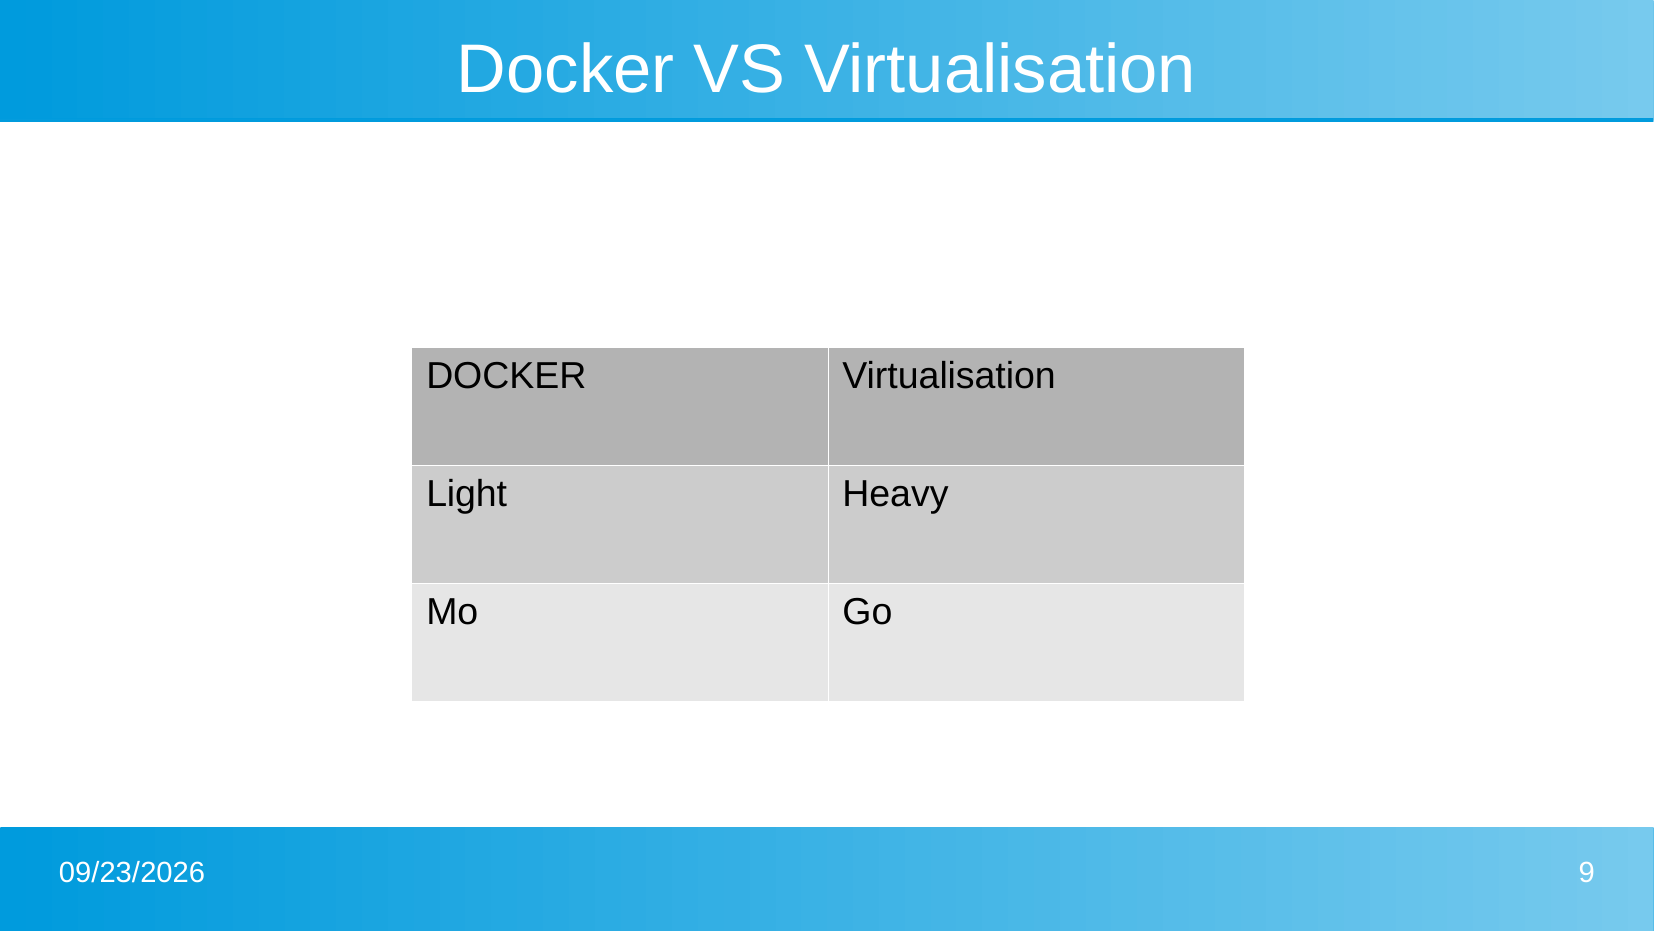

# Docker VS Virtualisation
| DOCKER | Virtualisation |
| --- | --- |
| Light | Heavy |
| Mo | Go |
9